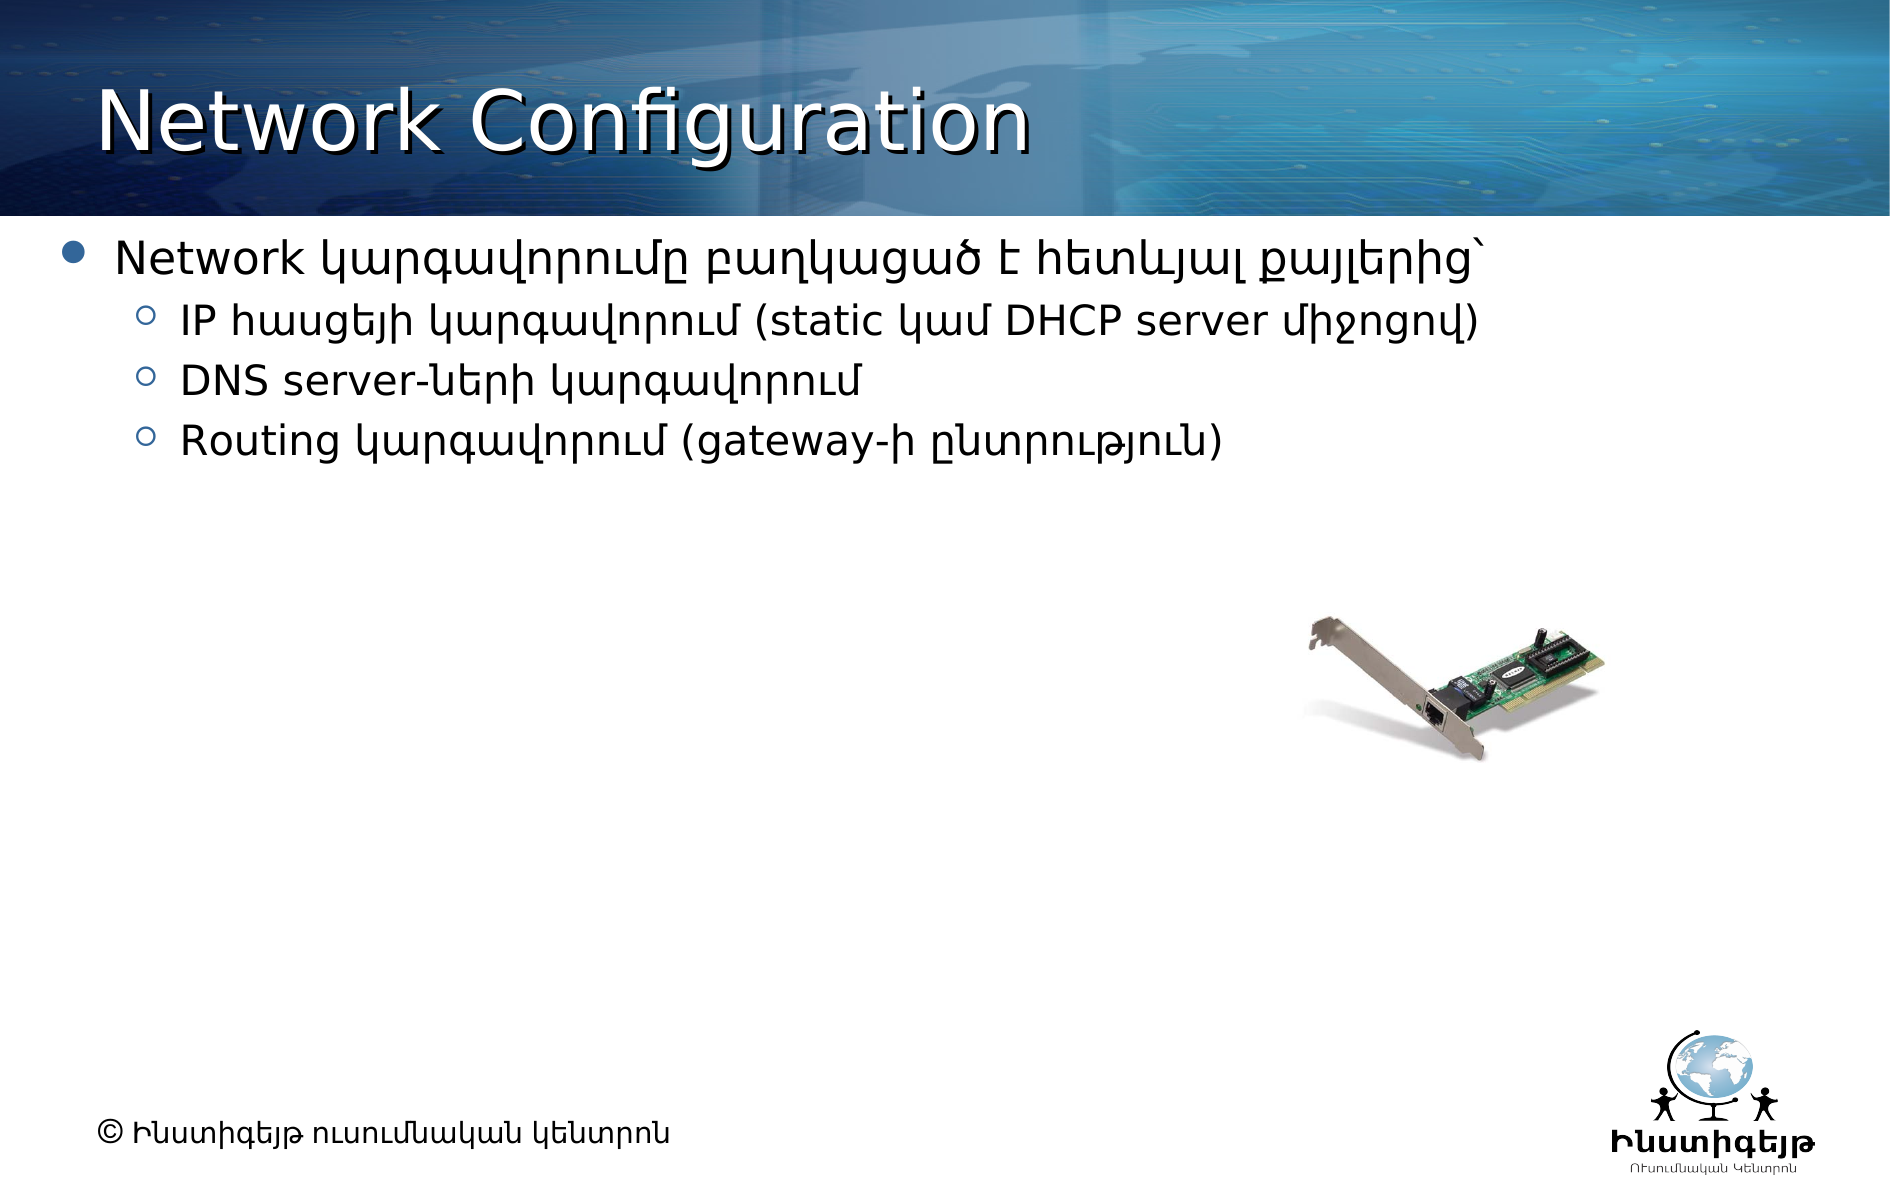

# Network Configuration
Network կարգավորումը բաղկացած է հետևյալ քայլերից՝
IP հասցեյի կարգավորում (static կամ DHCP server միջոցով)
DNS server-ների կարգավորում
Routing կարգավորում (gateway-ի ընտրություն)